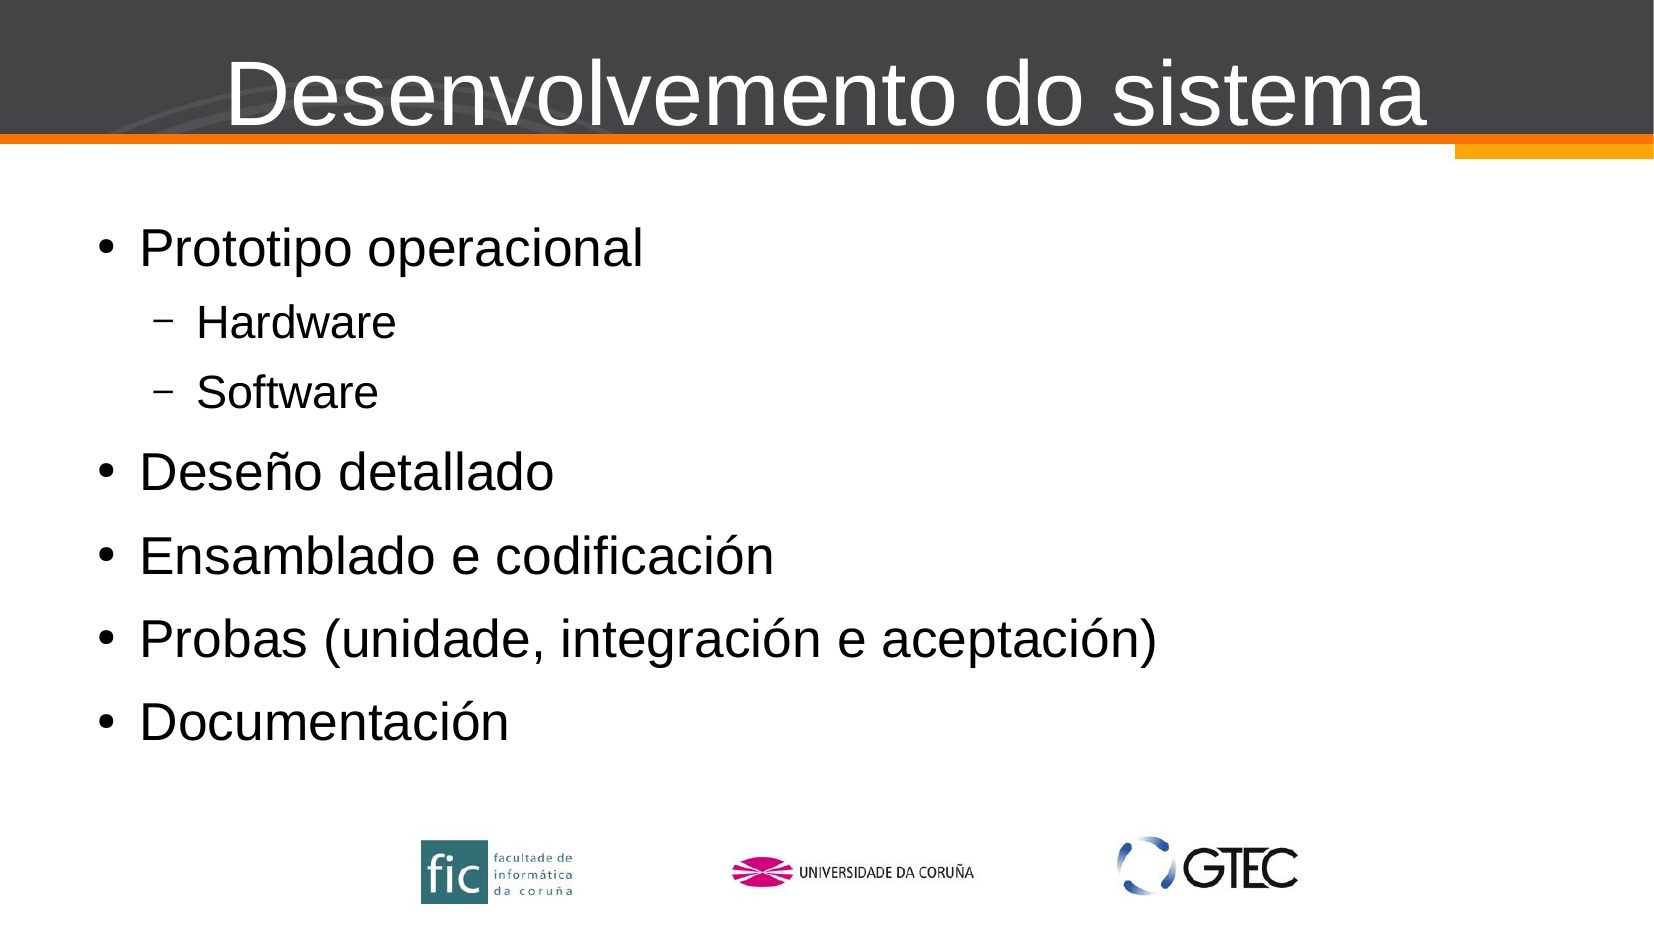

# Desenvolvemento do sistema
Prototipo operacional
Hardware
Software
Deseño detallado
Ensamblado e codificación
Probas (unidade, integración e aceptación)
Documentación